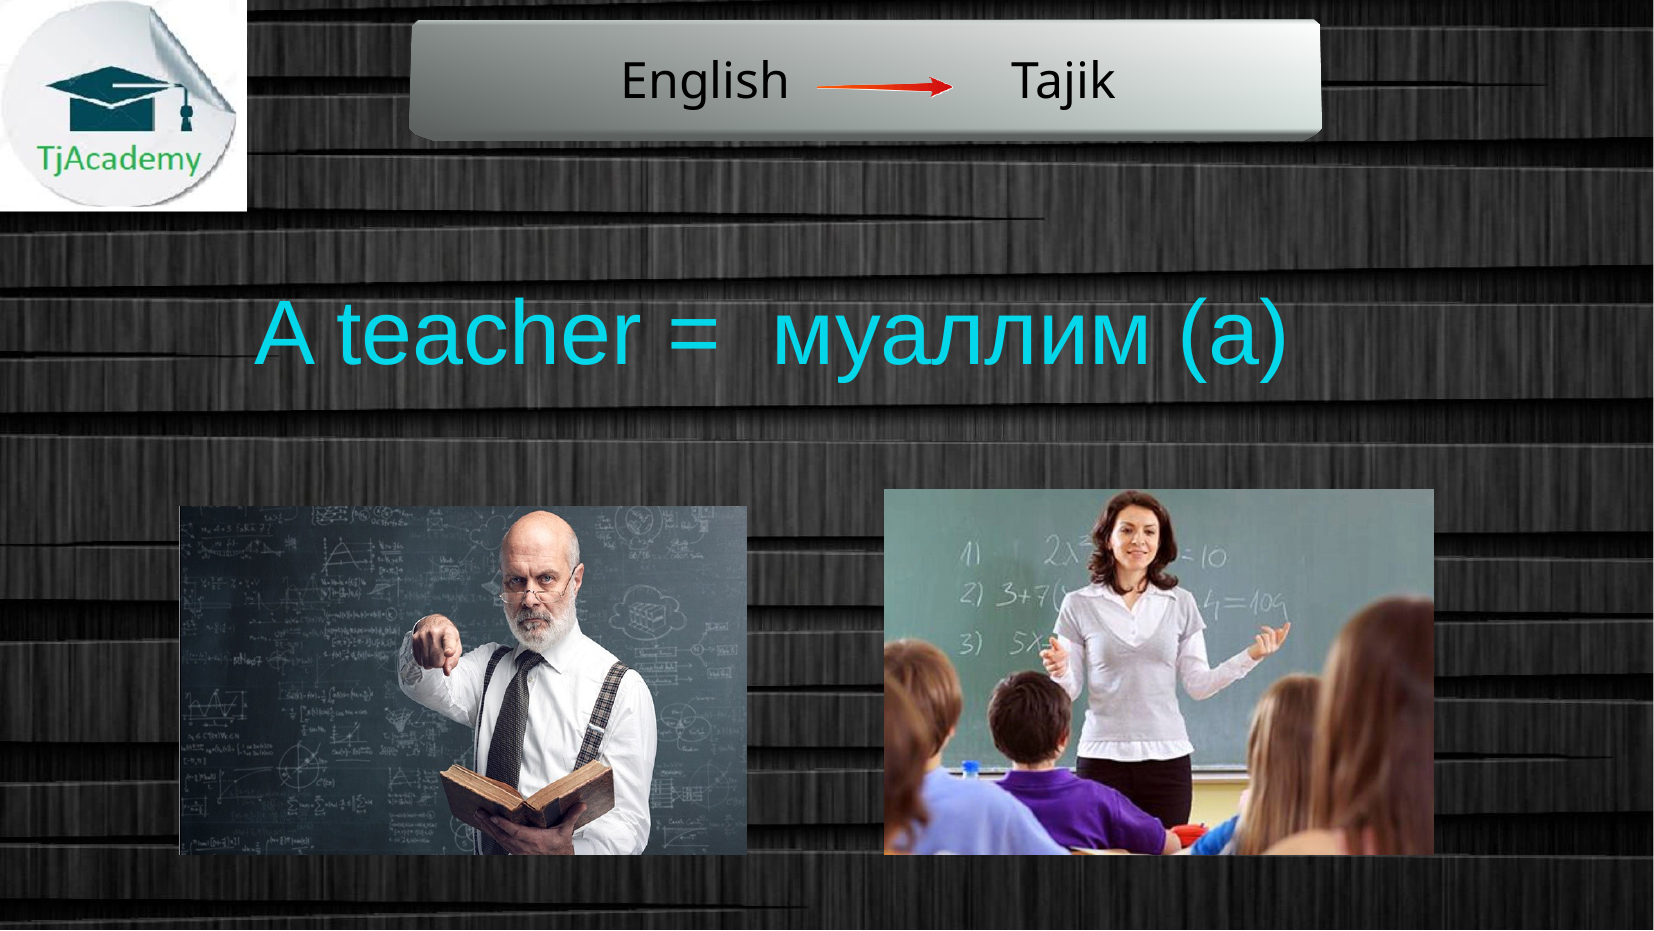

English Tajik
#
A teacher = муаллим (a)